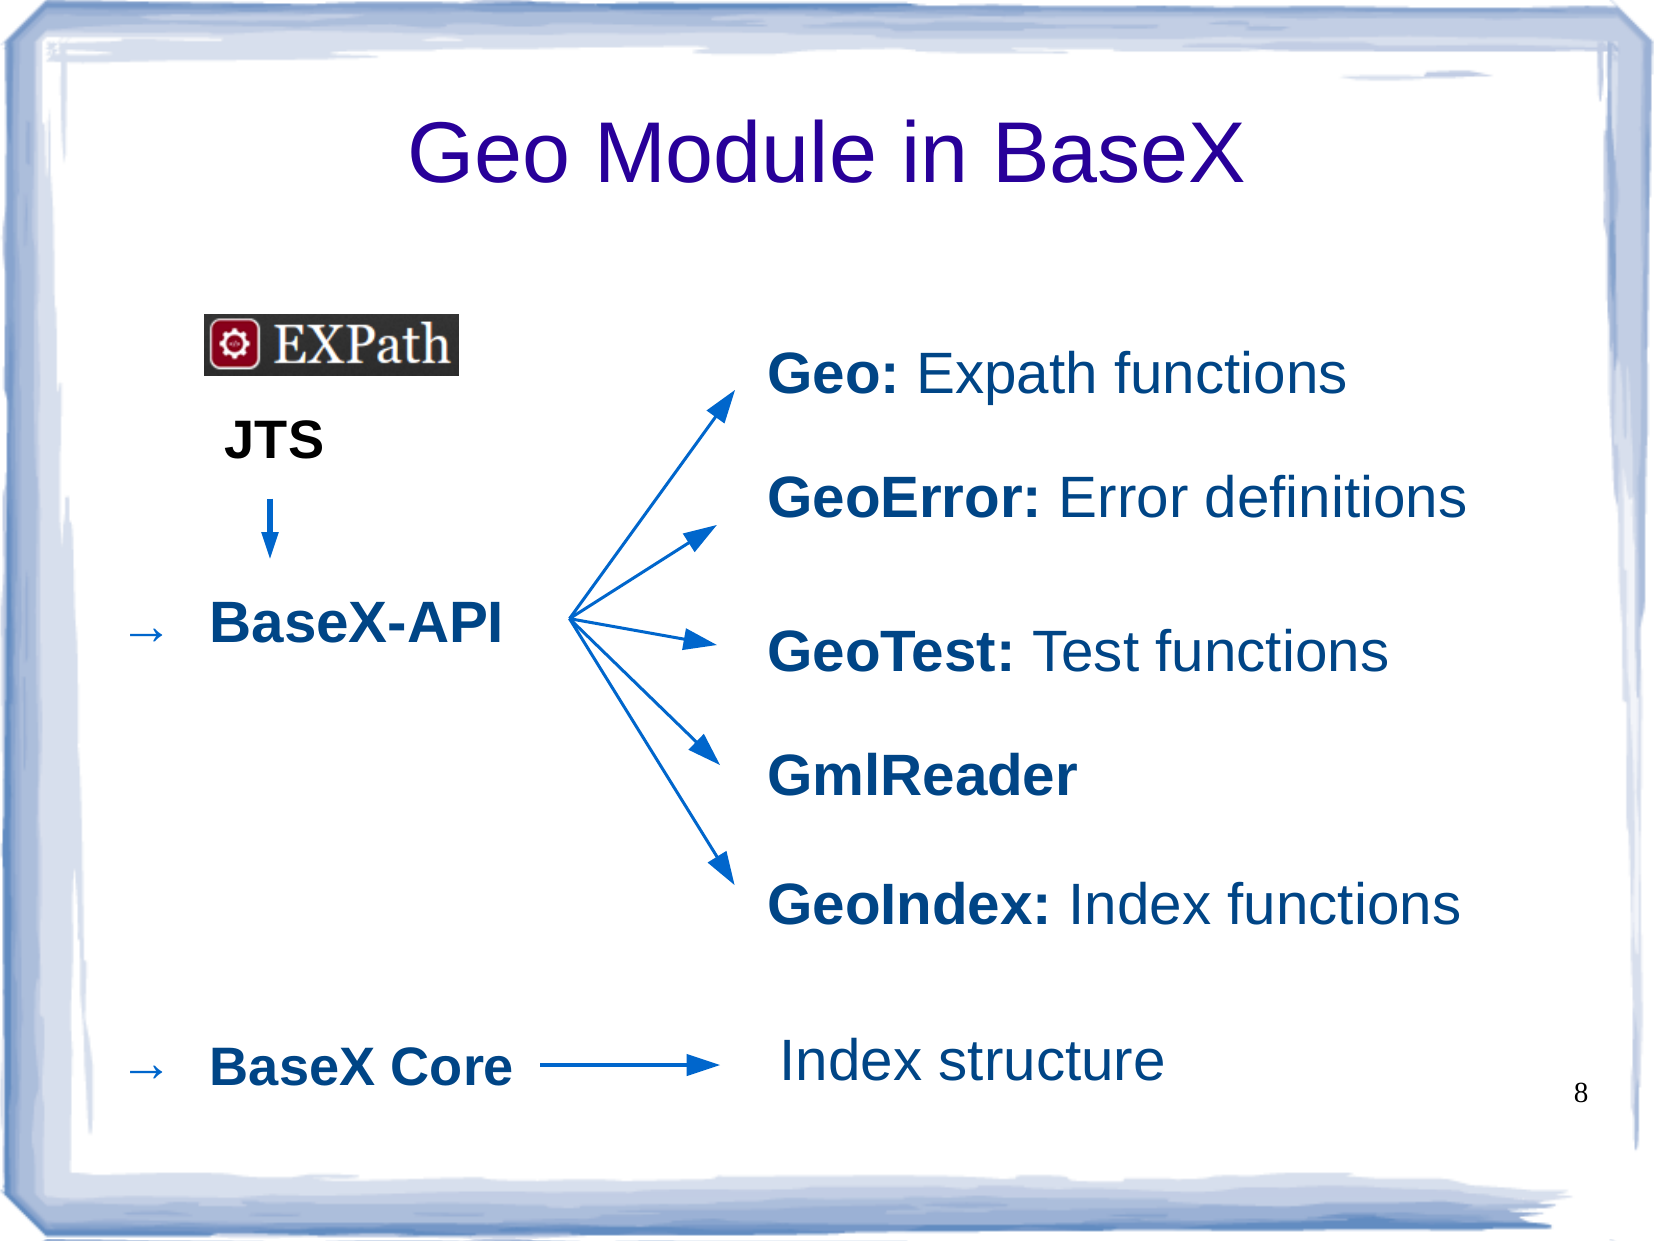

# Geo Module in BaseX
Geo: Expath functions
JTS
GeoError: Error definitions
BaseX-API
→
GeoTest: Test functions
GmlReader
GeoIndex: Index functions
Index structure
→
BaseX Core
8